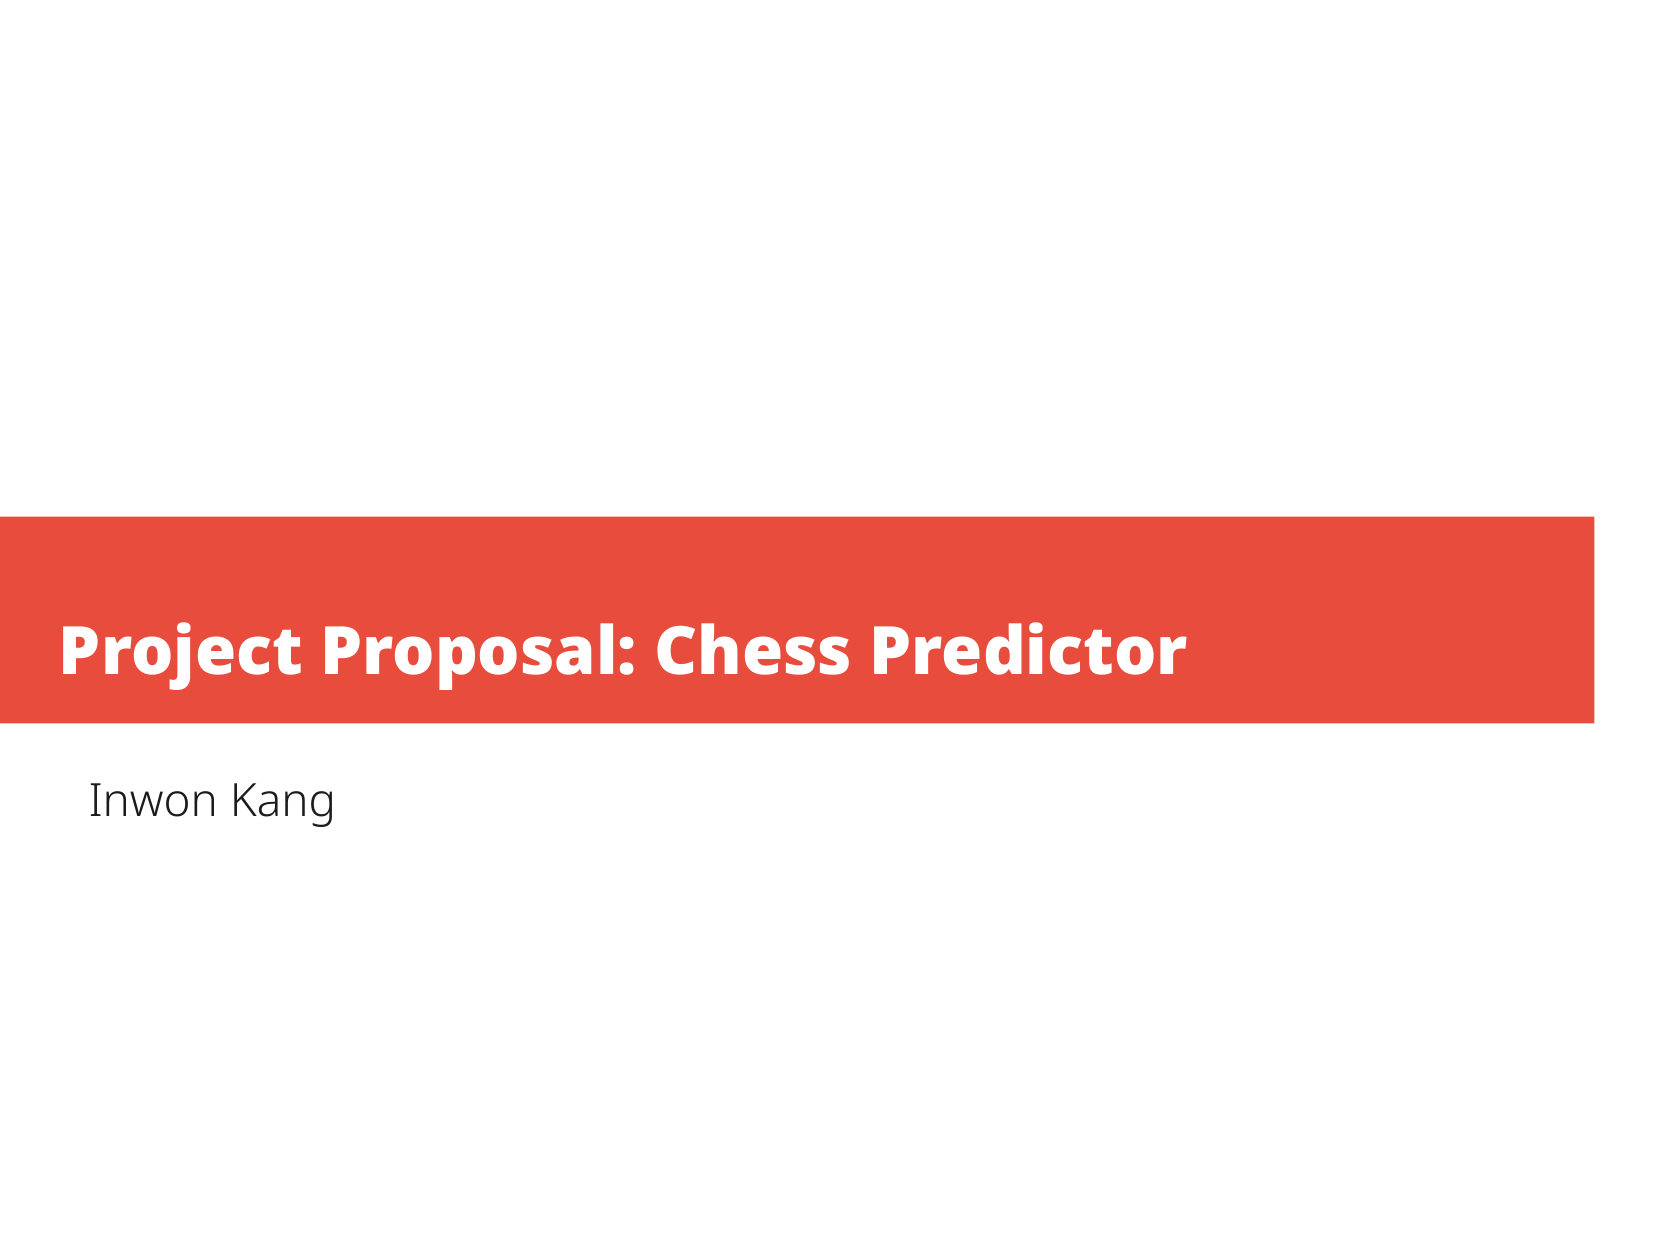

# Project Proposal: Chess Predictor
Inwon Kang